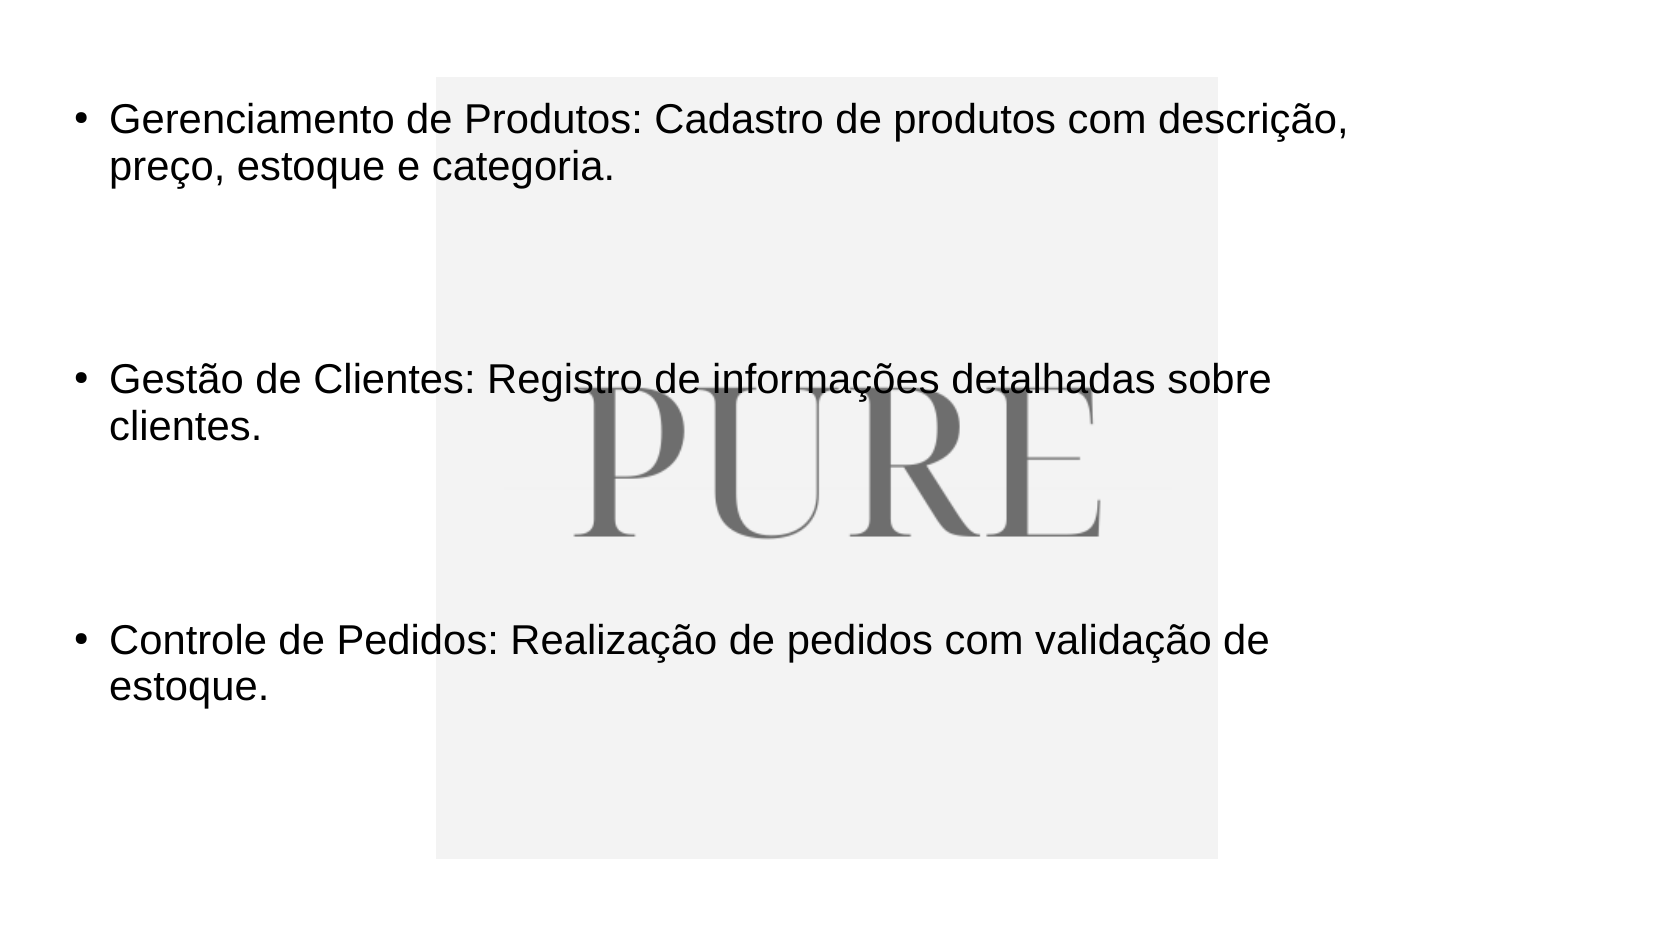

Gerenciamento de Produtos: Cadastro de produtos com descrição, preço, estoque e categoria.
Gestão de Clientes: Registro de informações detalhadas sobre clientes.
Controle de Pedidos: Realização de pedidos com validação de estoque.